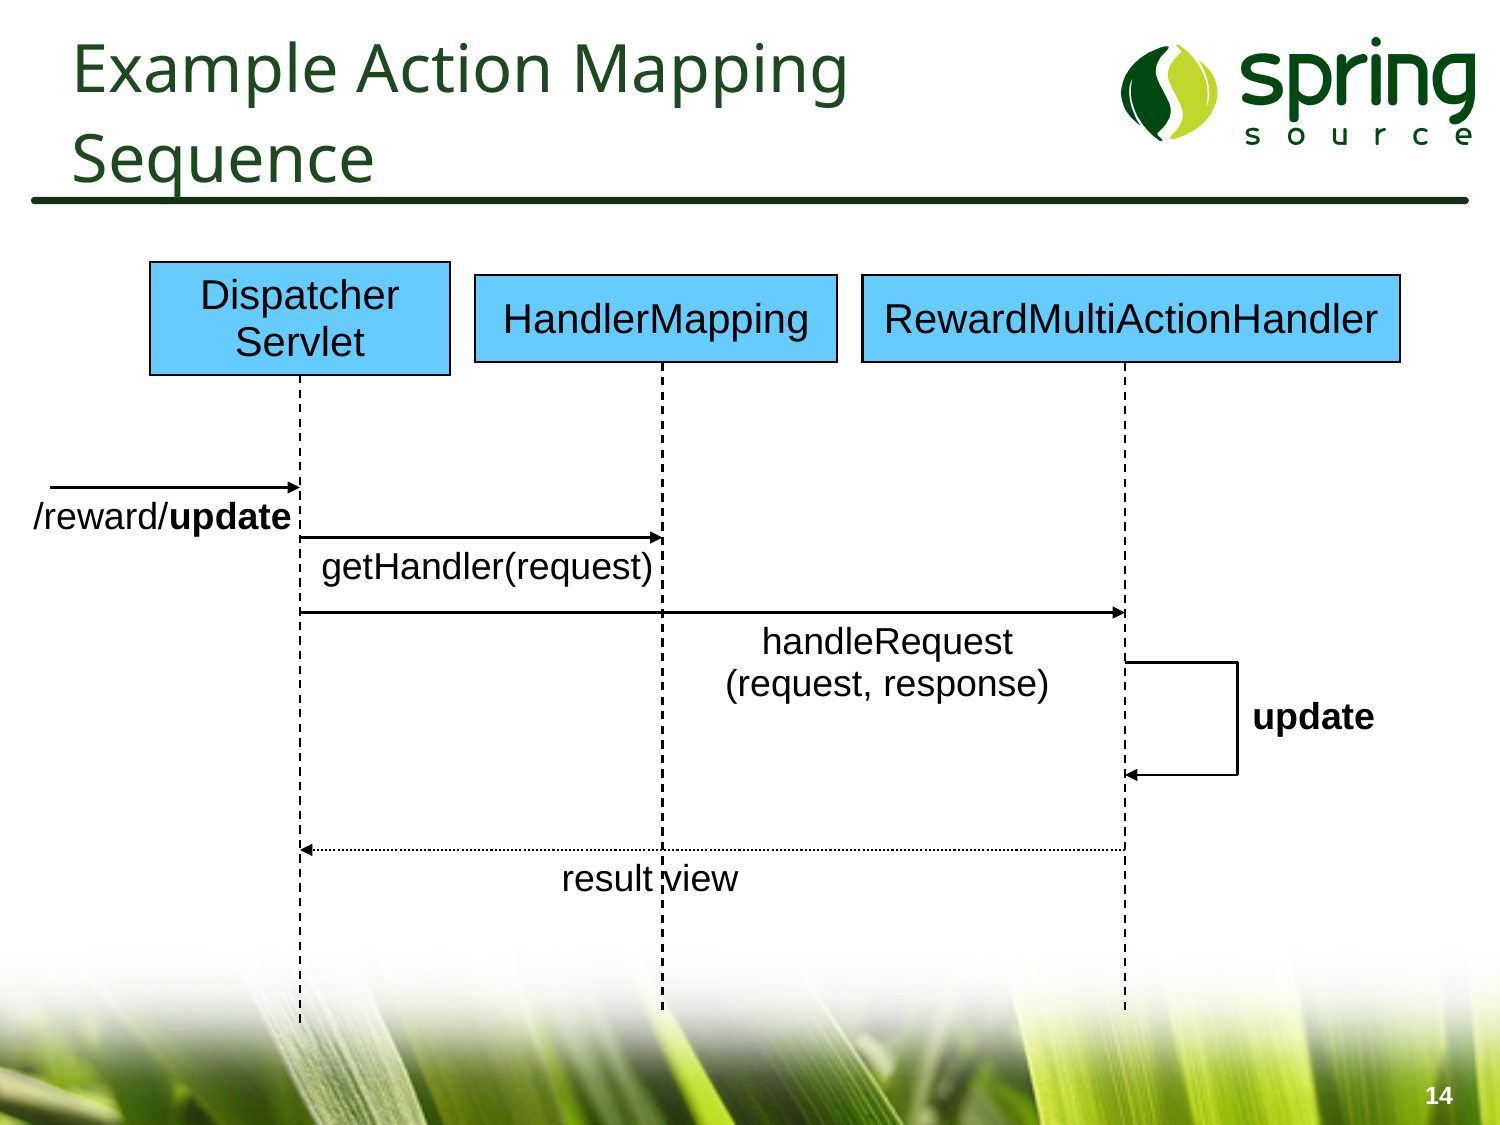

# Example Action Mapping Sequence
Dispatcher
Servlet
HandlerMapping
RewardMultiActionHandler
/reward/update
getHandler(request)
handleRequest
(request, response)
update
result view